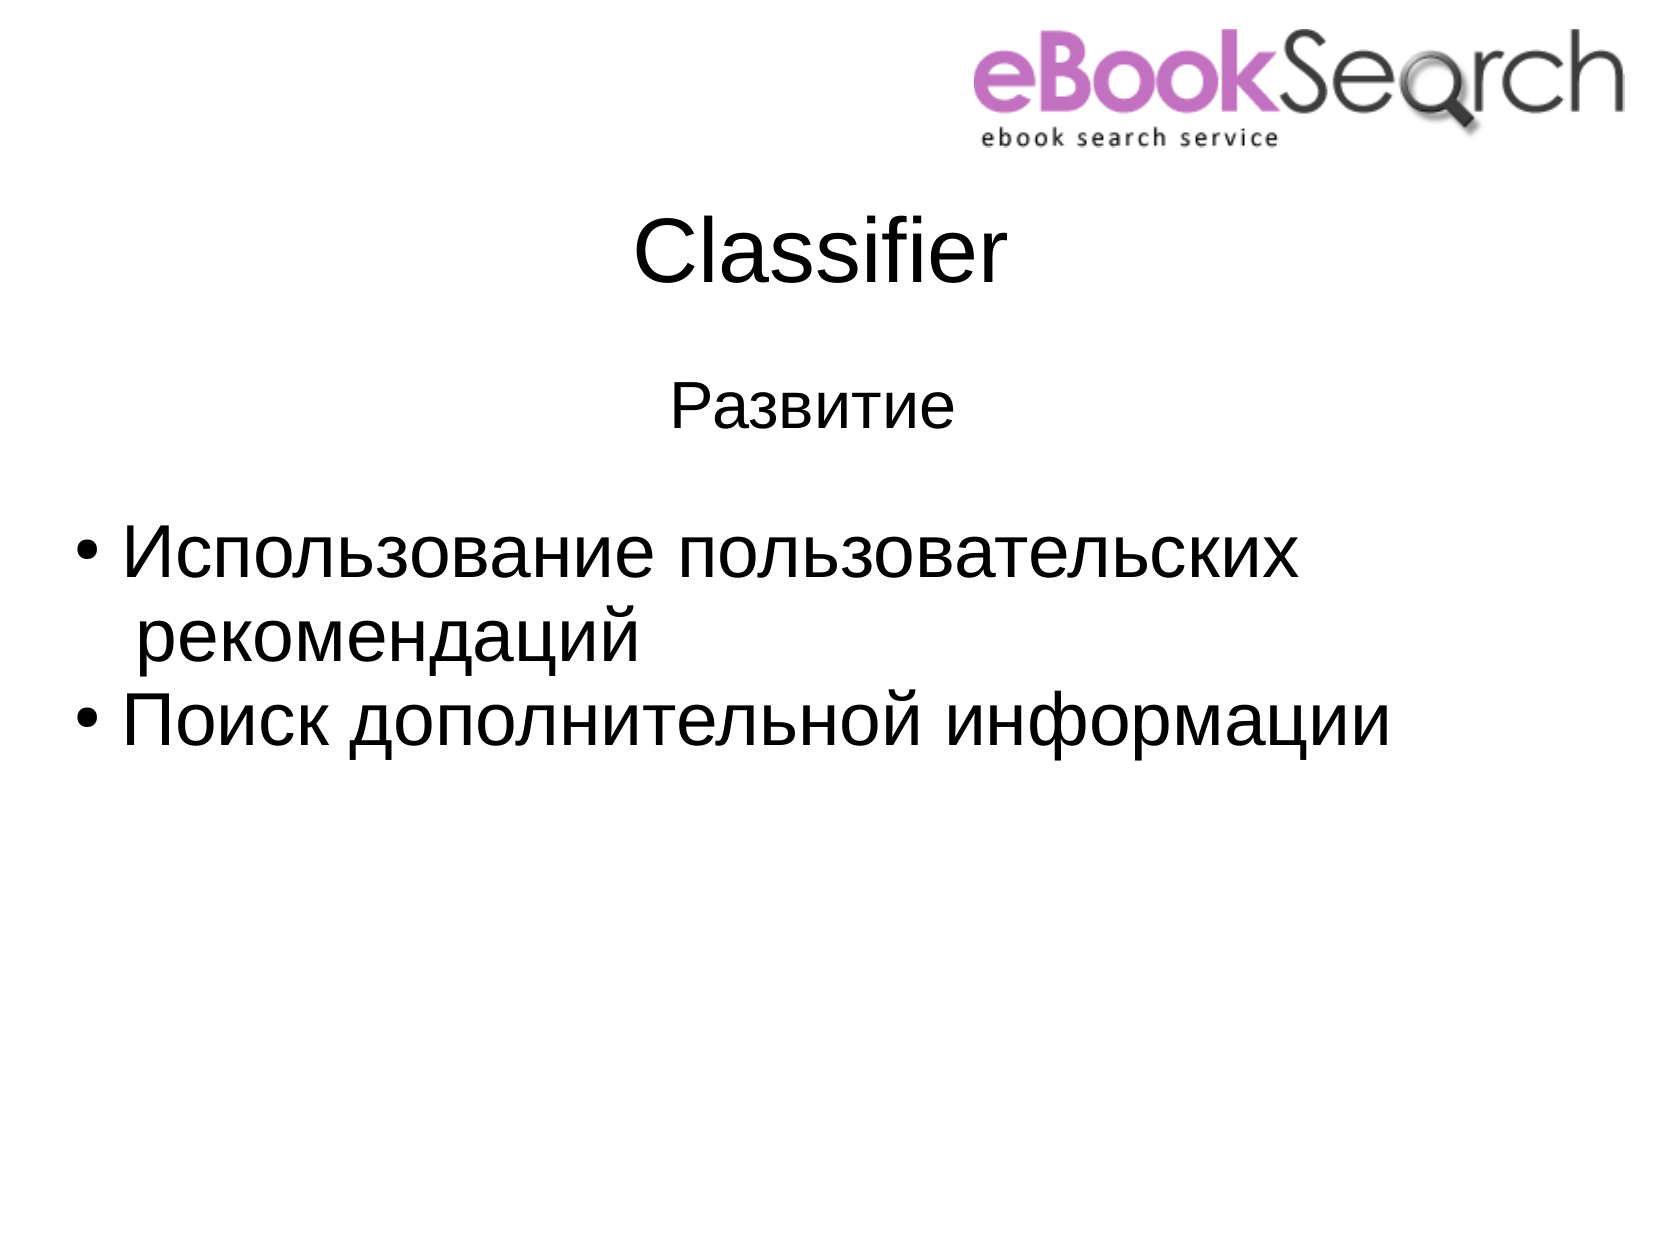

# Classifier
Развитие
 Использование пользовательских
 рекомендаций
 Поиск дополнительной информации